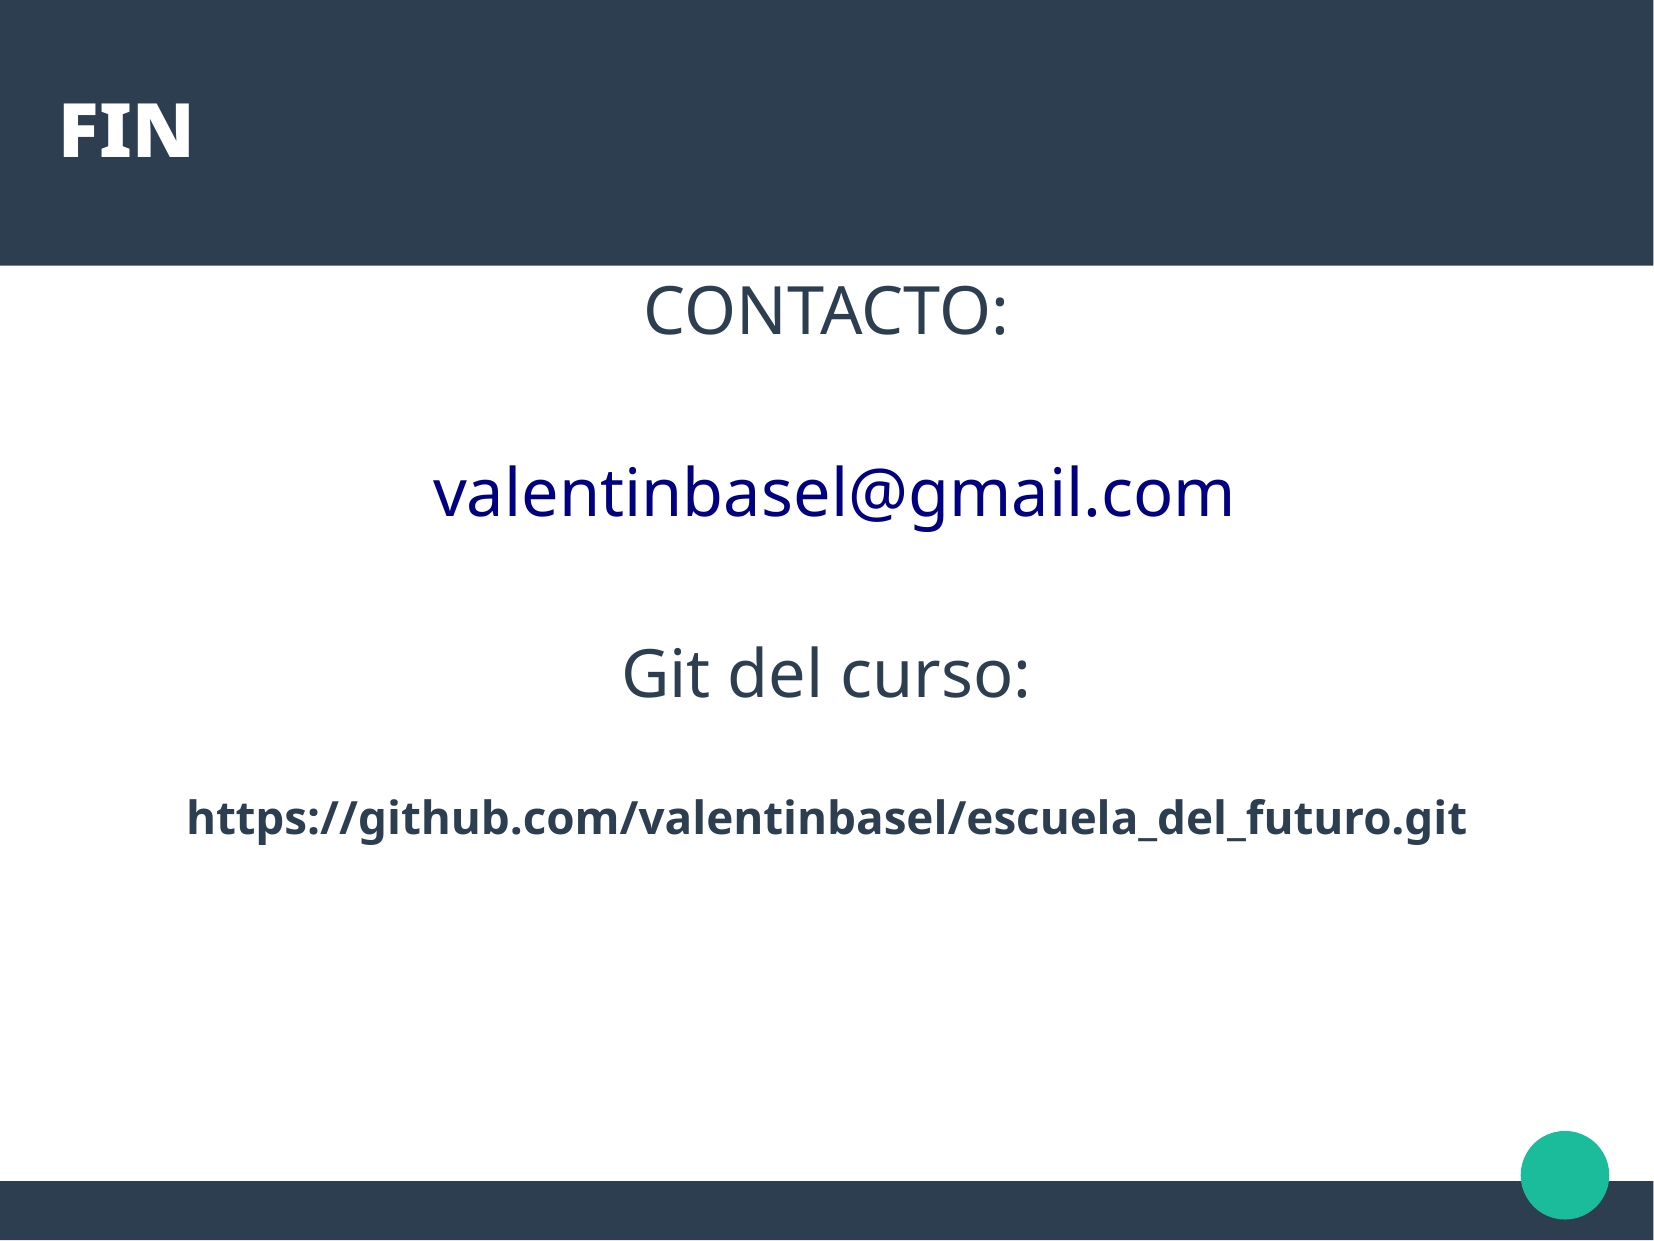

FIN
# CONTACTO:
 valentinbasel@gmail.com
Git del curso:
https://github.com/valentinbasel/escuela_del_futuro.git